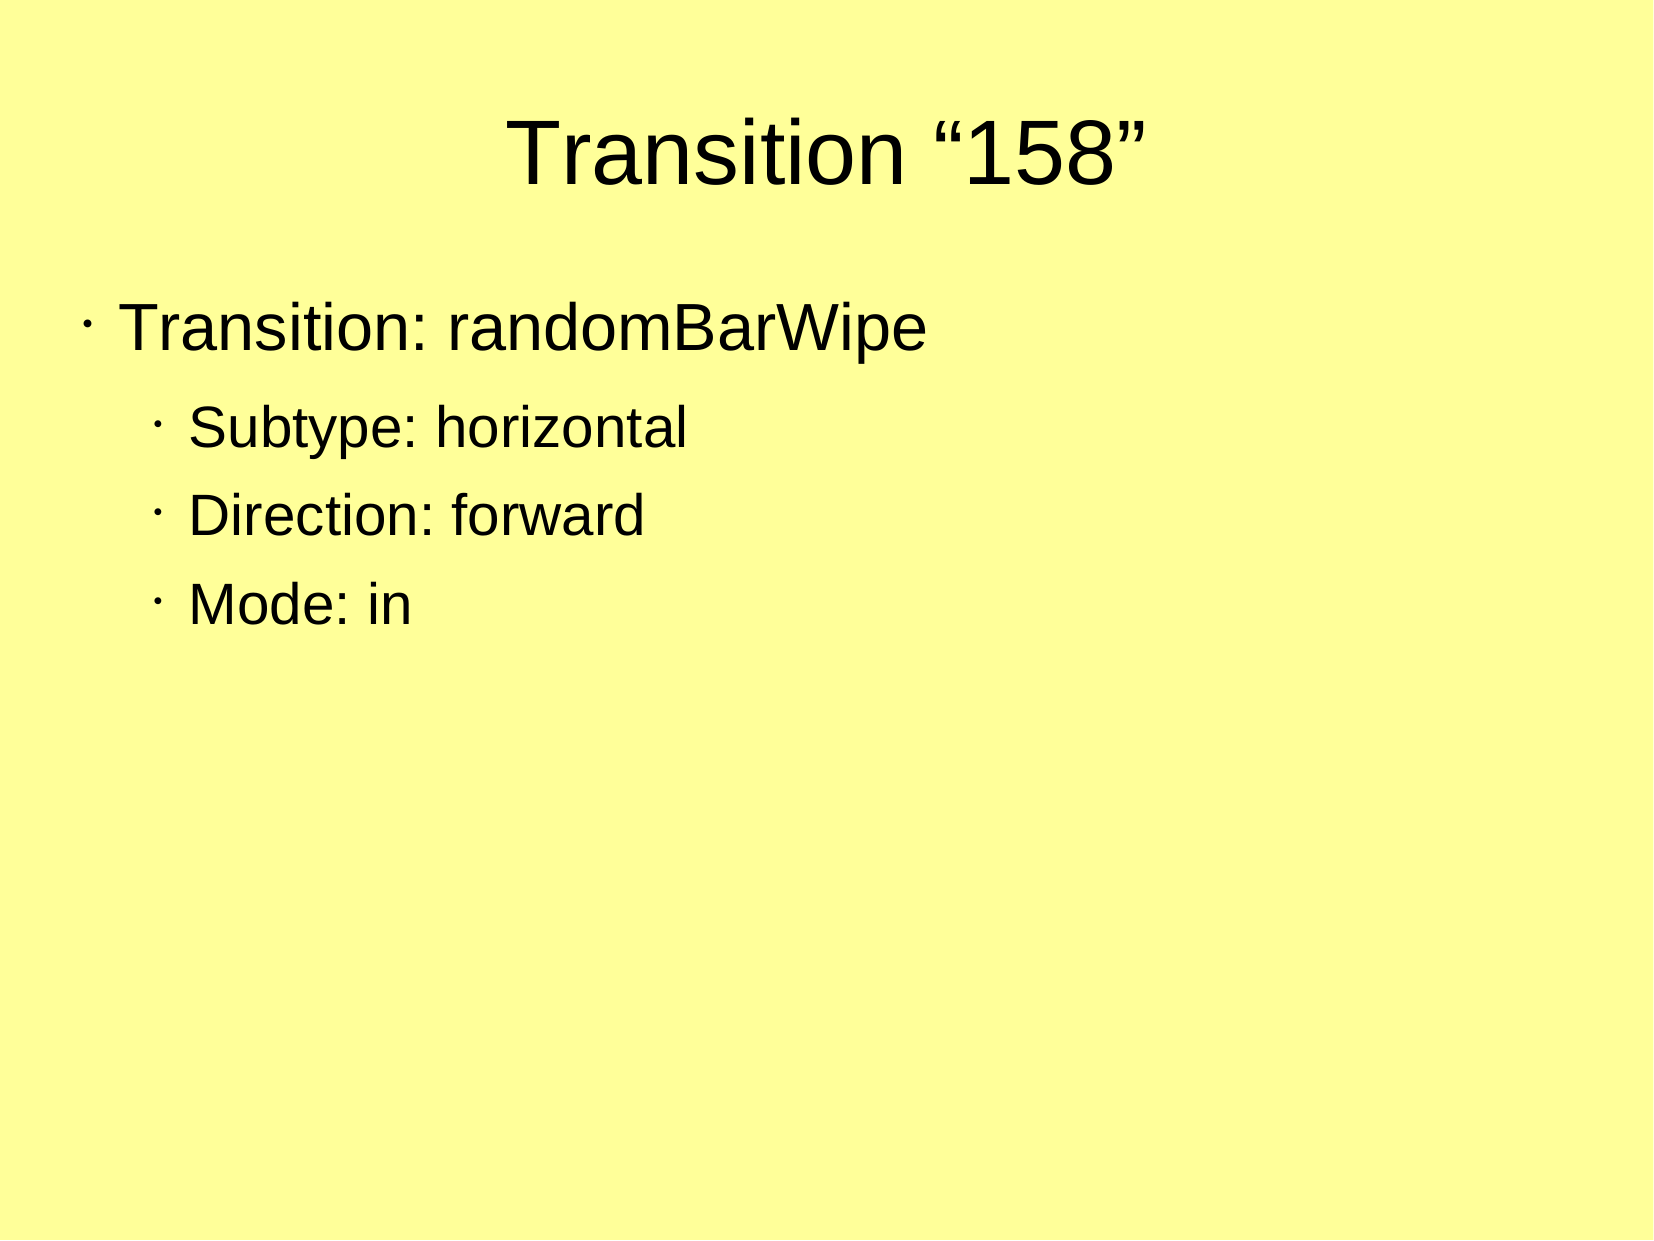

# Transition “158”
Transition: randomBarWipe
Subtype: horizontal
Direction: forward
Mode: in